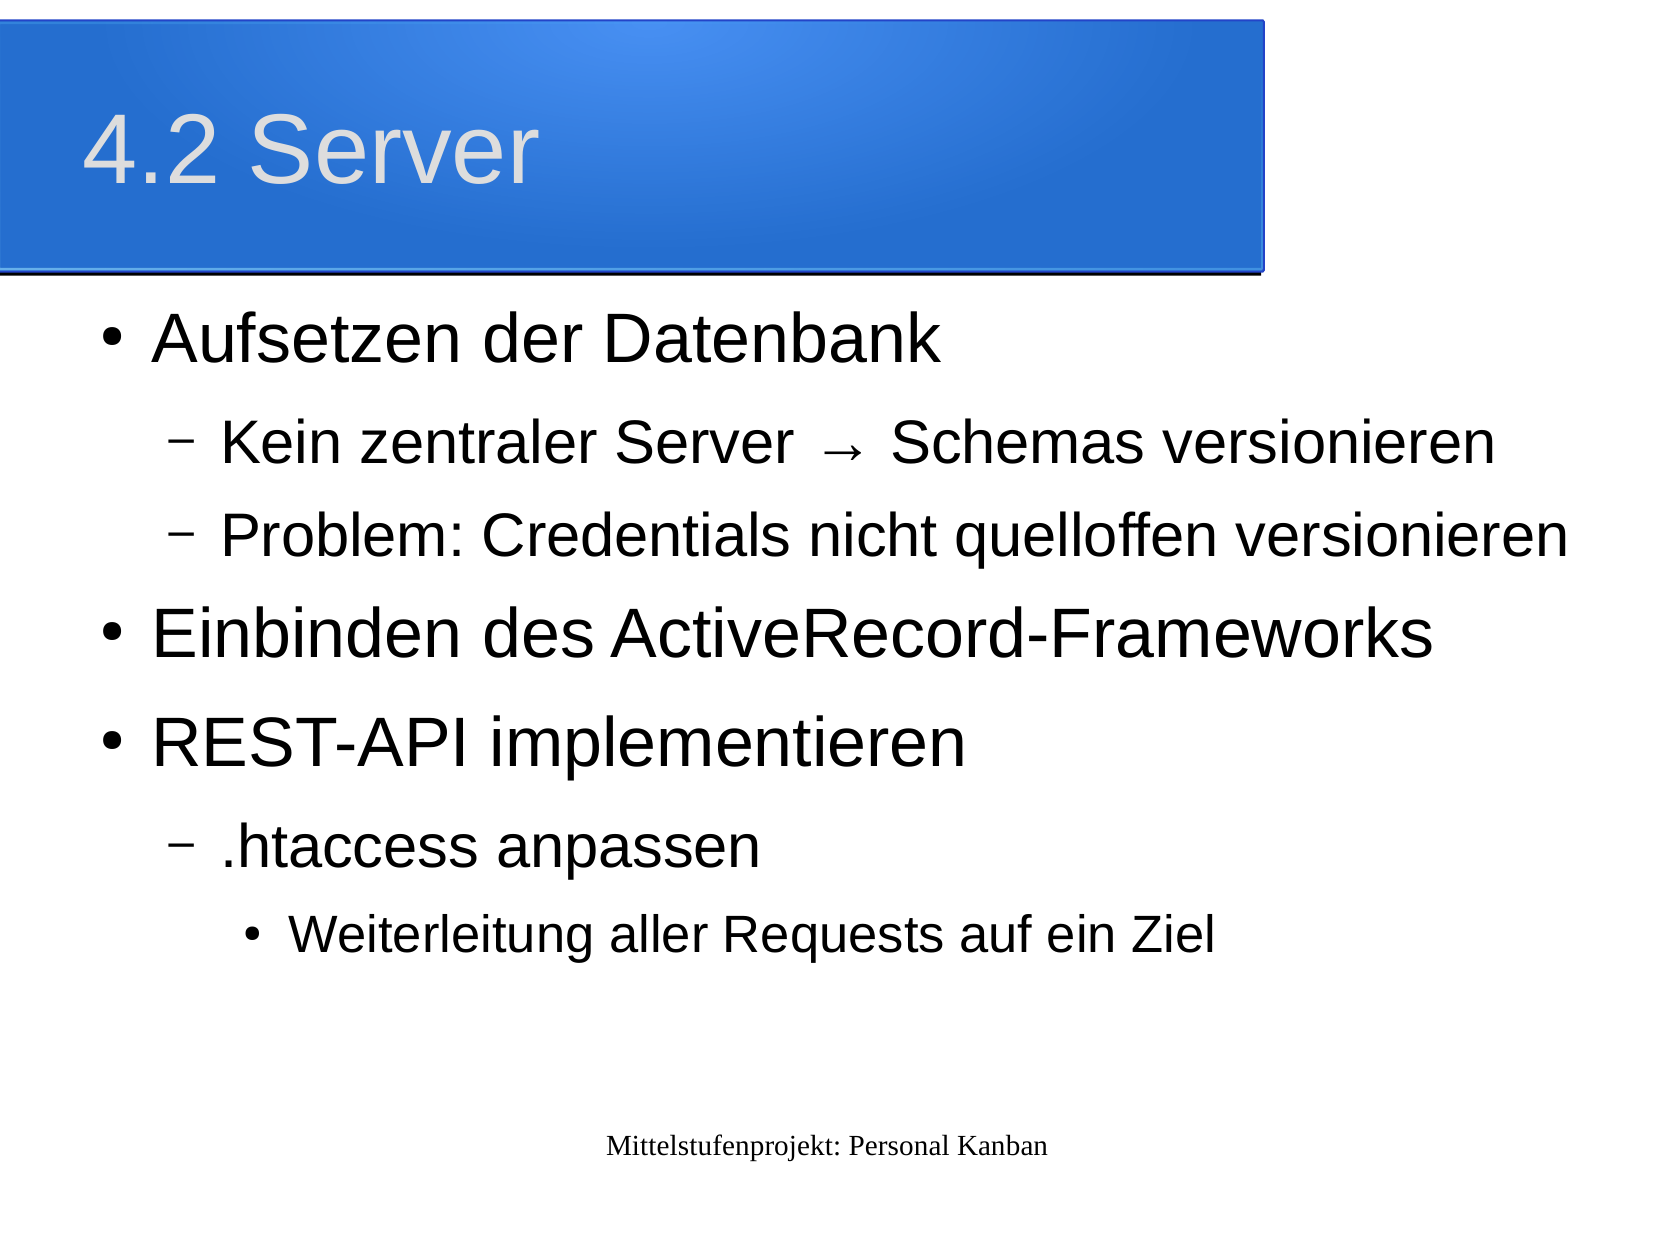

# 4.2 Server
Aufsetzen der Datenbank
Kein zentraler Server → Schemas versionieren
Problem: Credentials nicht quelloffen versionieren
Einbinden des ActiveRecord-Frameworks
REST-API implementieren
.htaccess anpassen
Weiterleitung aller Requests auf ein Ziel
Mittelstufenprojekt: Personal Kanban